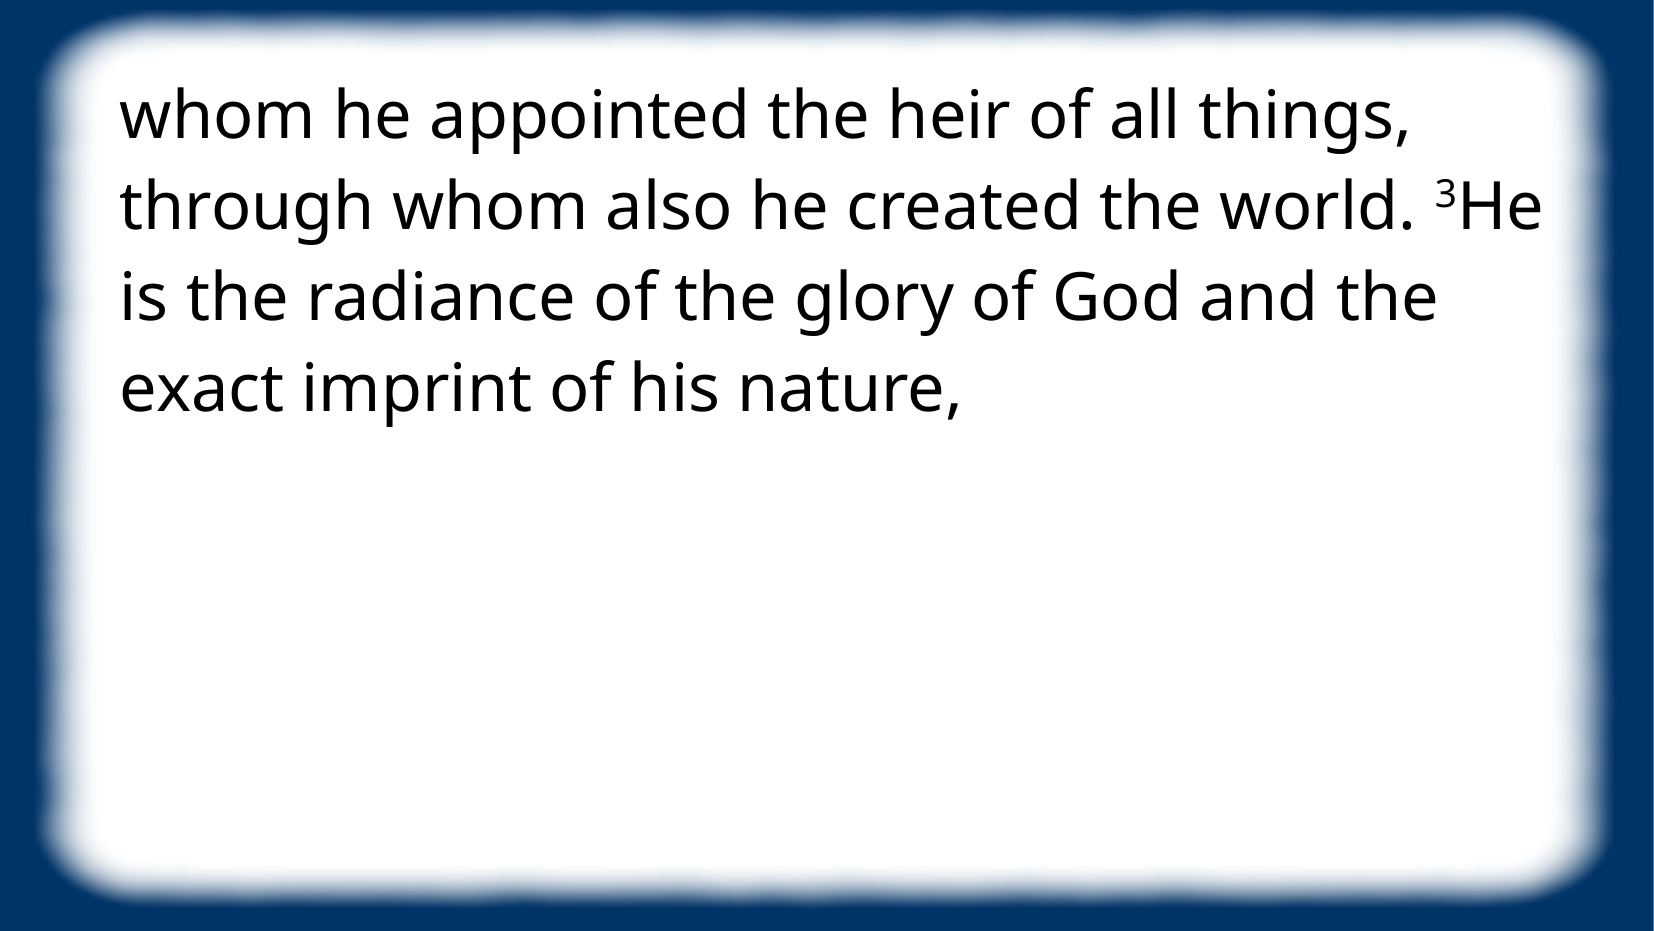

whom he appointed the heir of all things, through whom also he created the world. 3He is the radiance of the glory of God and the exact imprint of his nature,